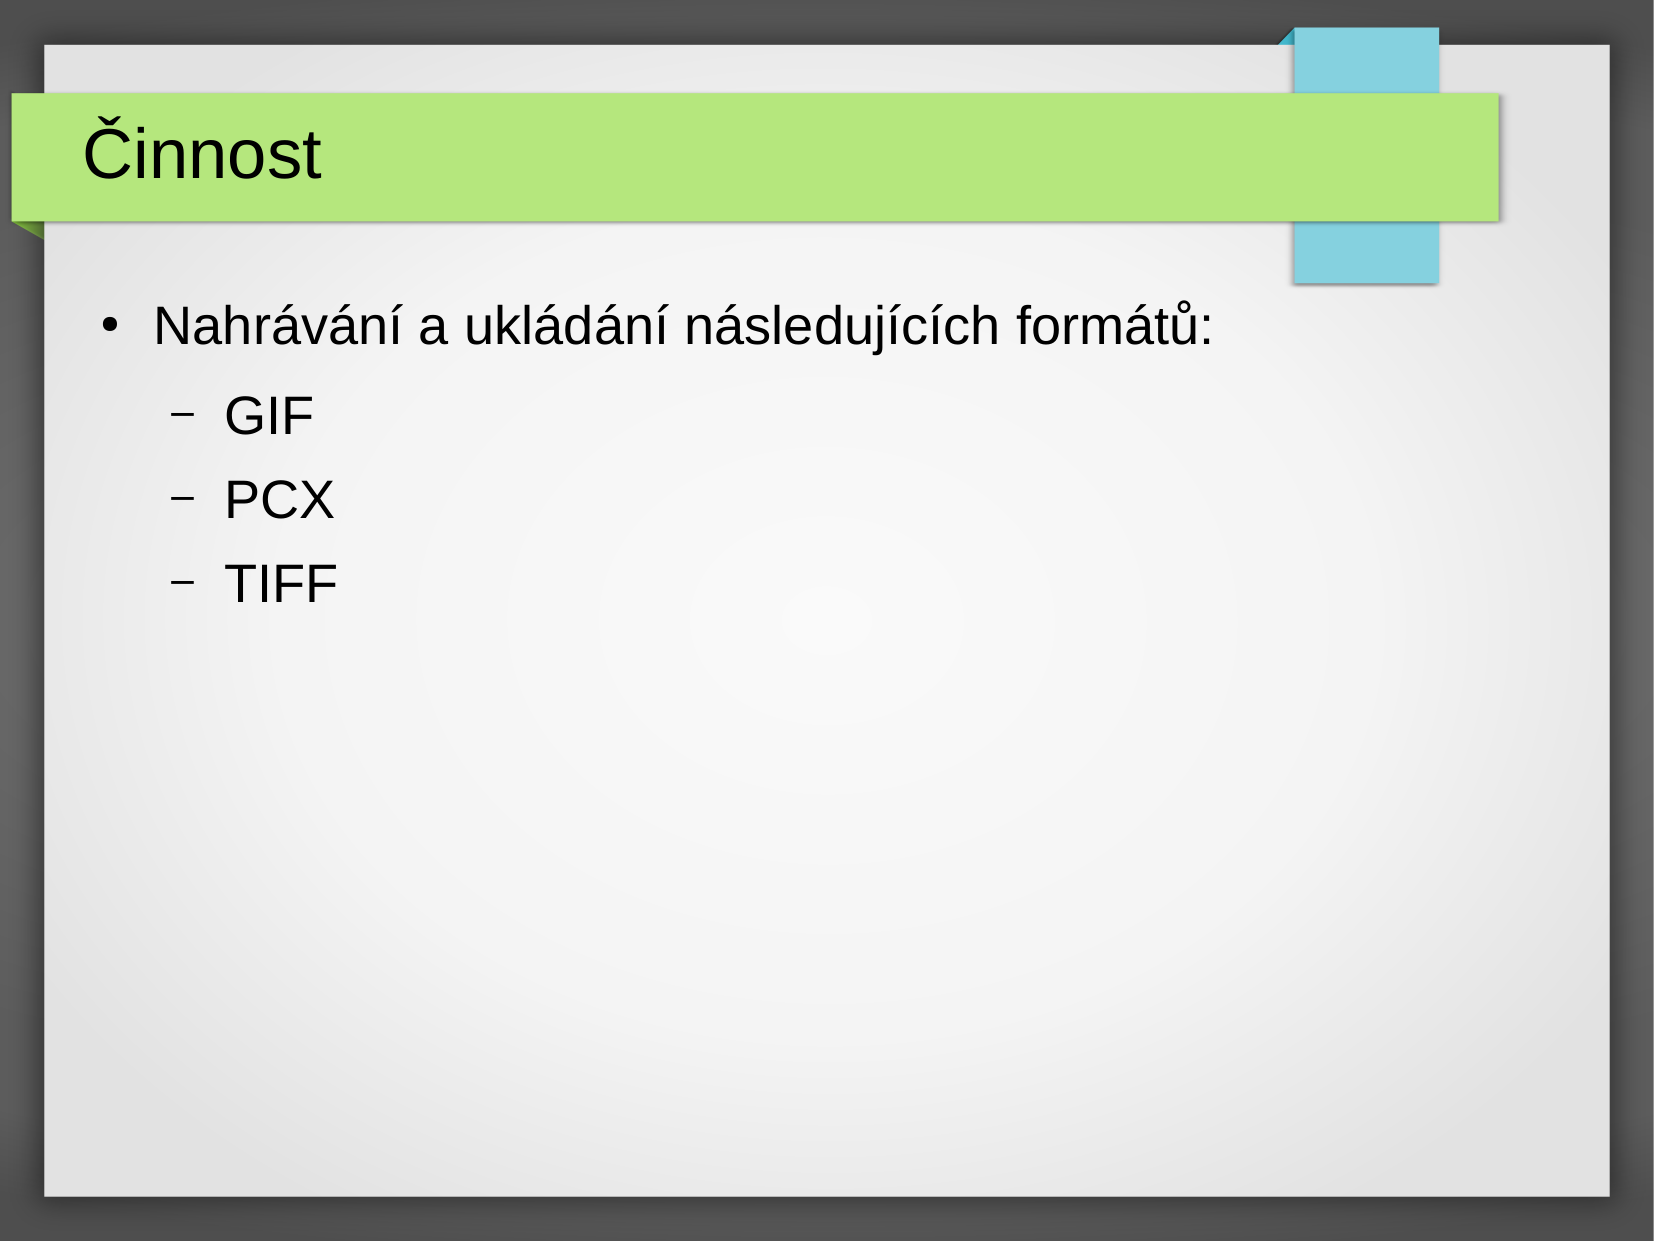

# Činnost
Nahrávání a ukládání následujících formátů:
GIF
PCX
TIFF